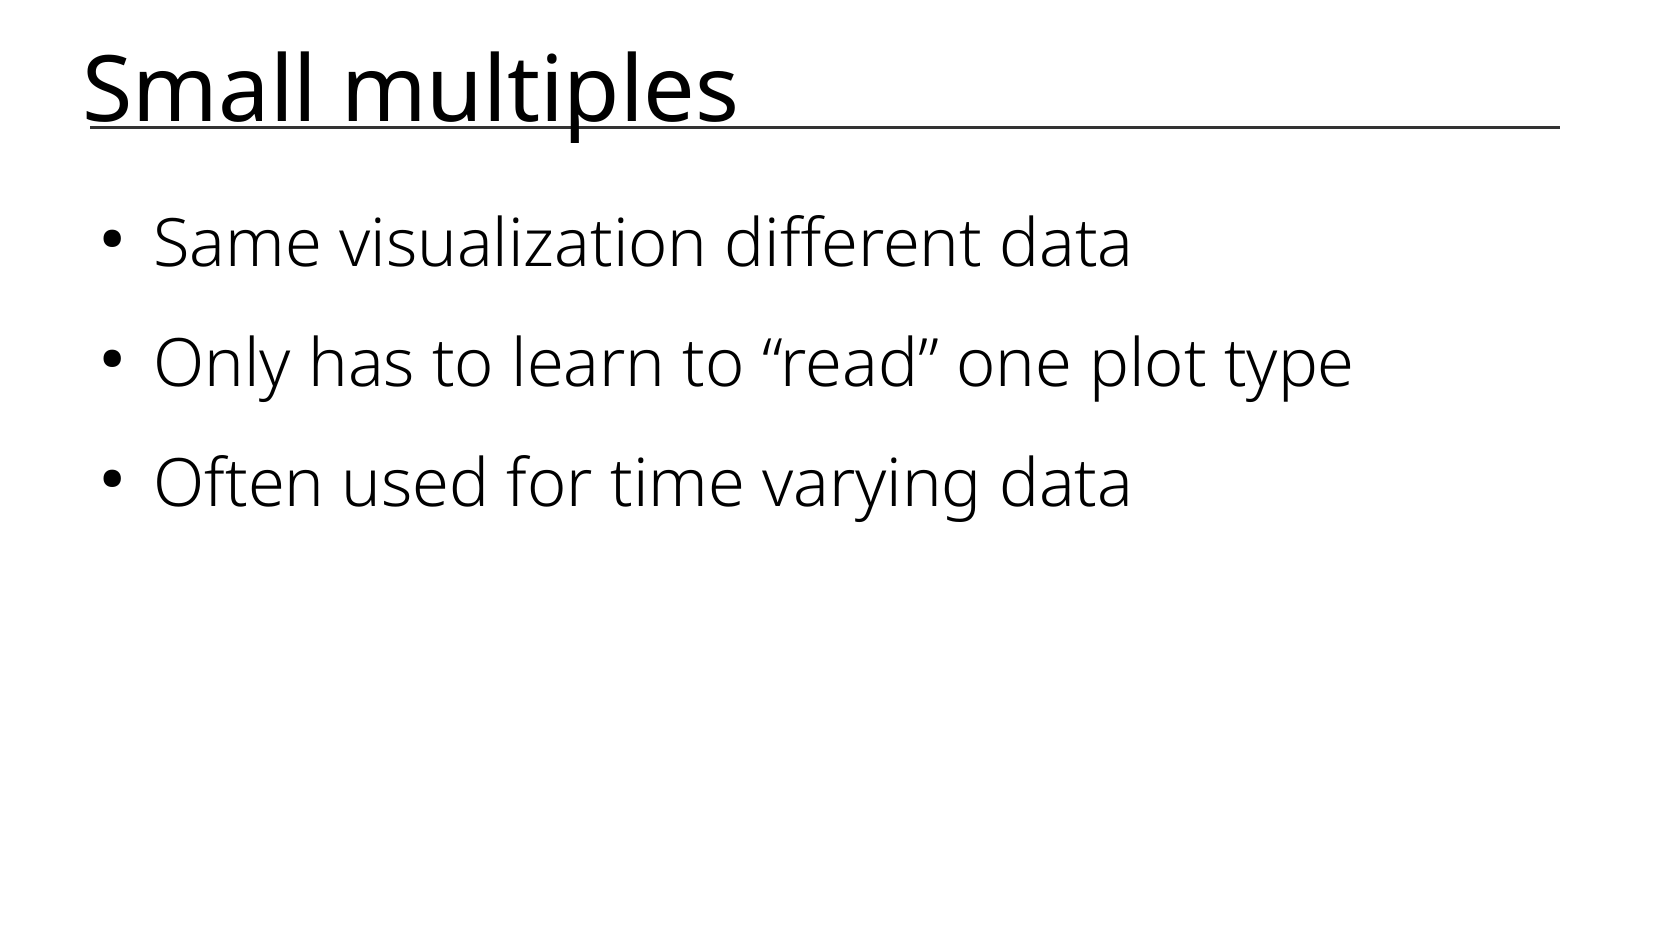

# Small multiples
Same visualization different data
Only has to learn to “read” one plot type
Often used for time varying data